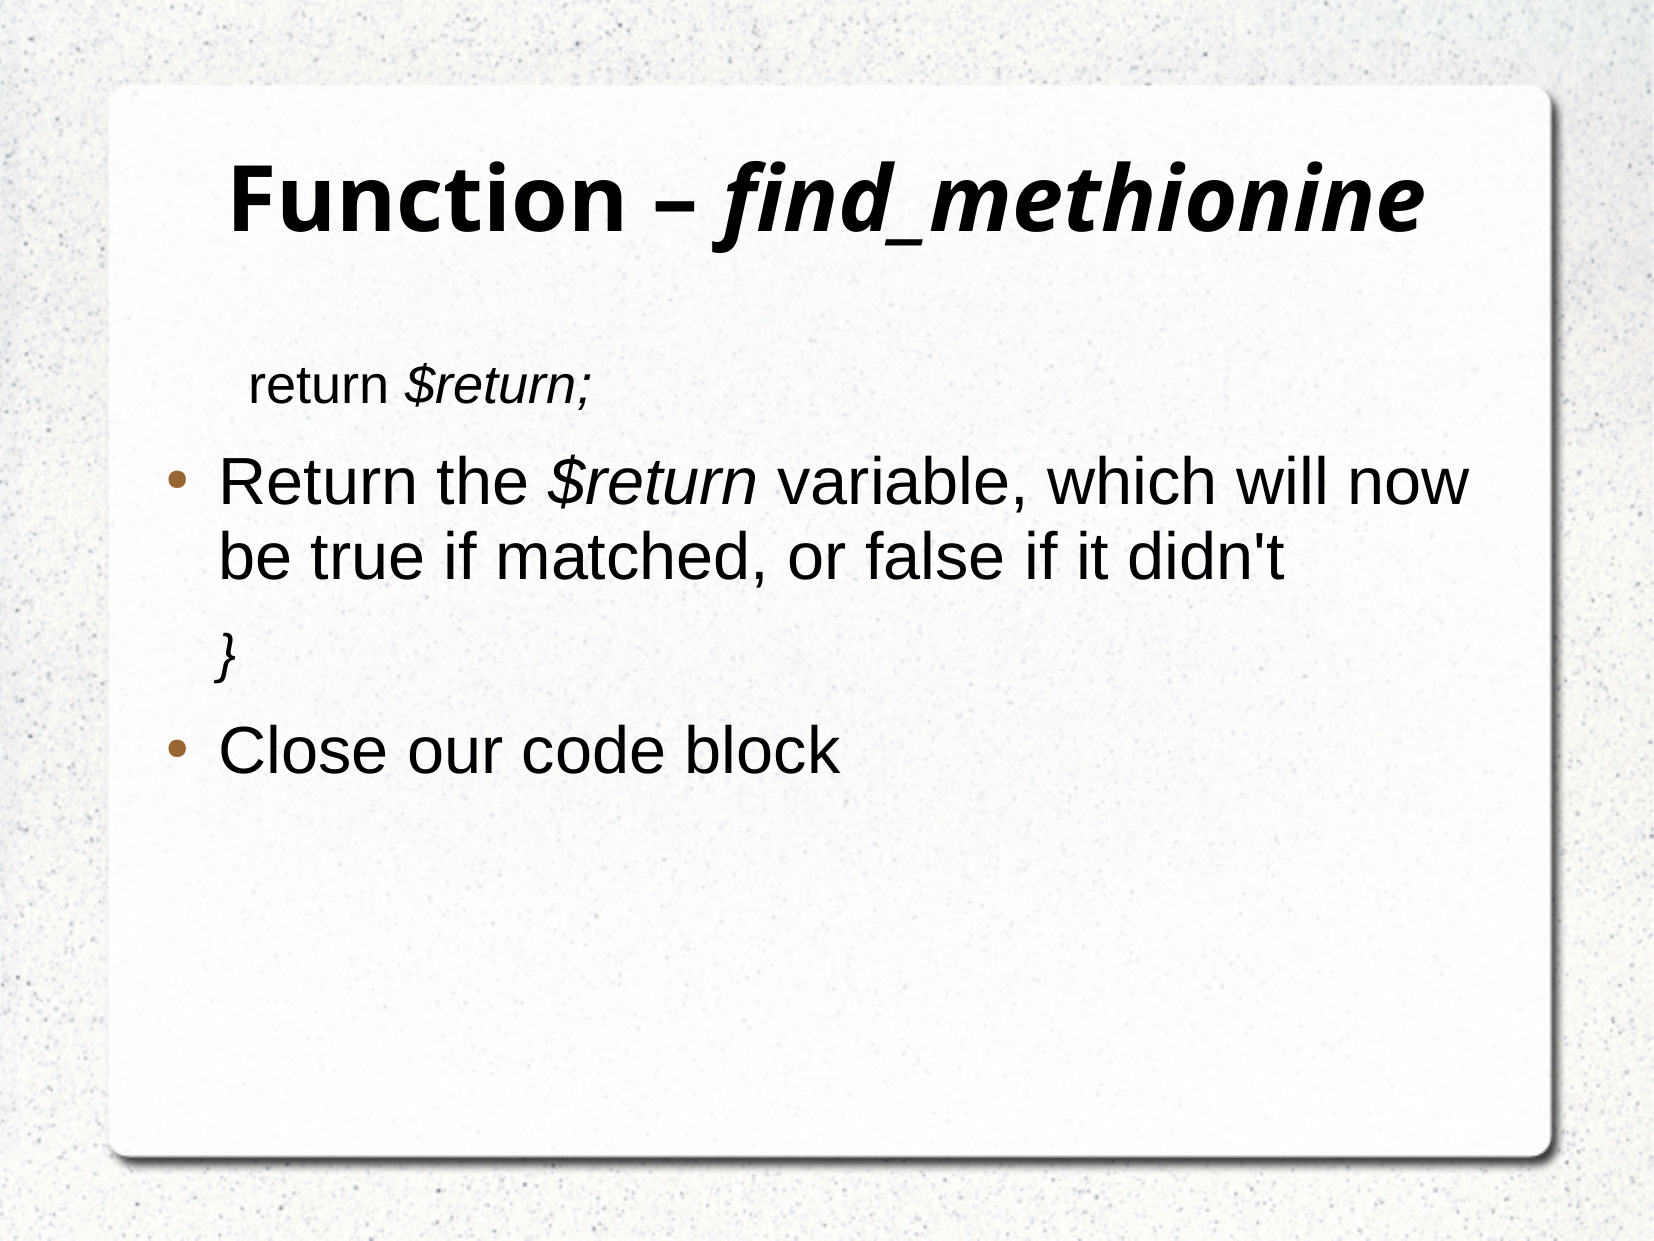

# Function – find_methionine
 return $return;
Return the $return variable, which will now be true if matched, or false if it didn't
}
Close our code block